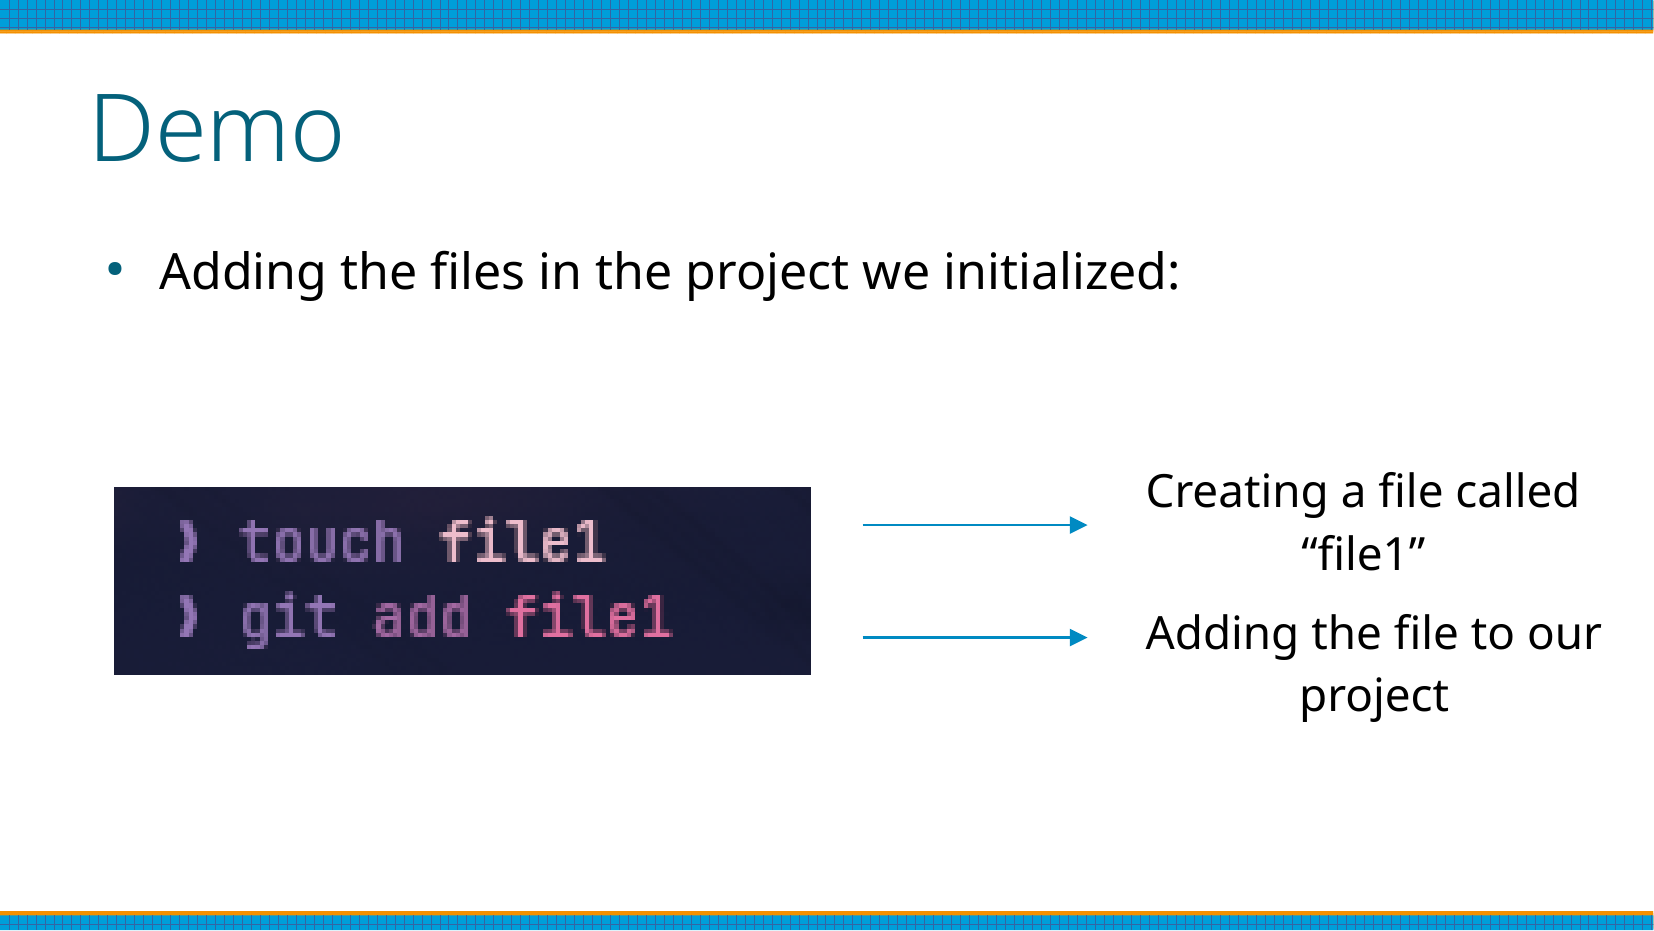

# Demo
Adding the files in the project we initialized:
Creating a file called
“file1”
Adding the file to our
project